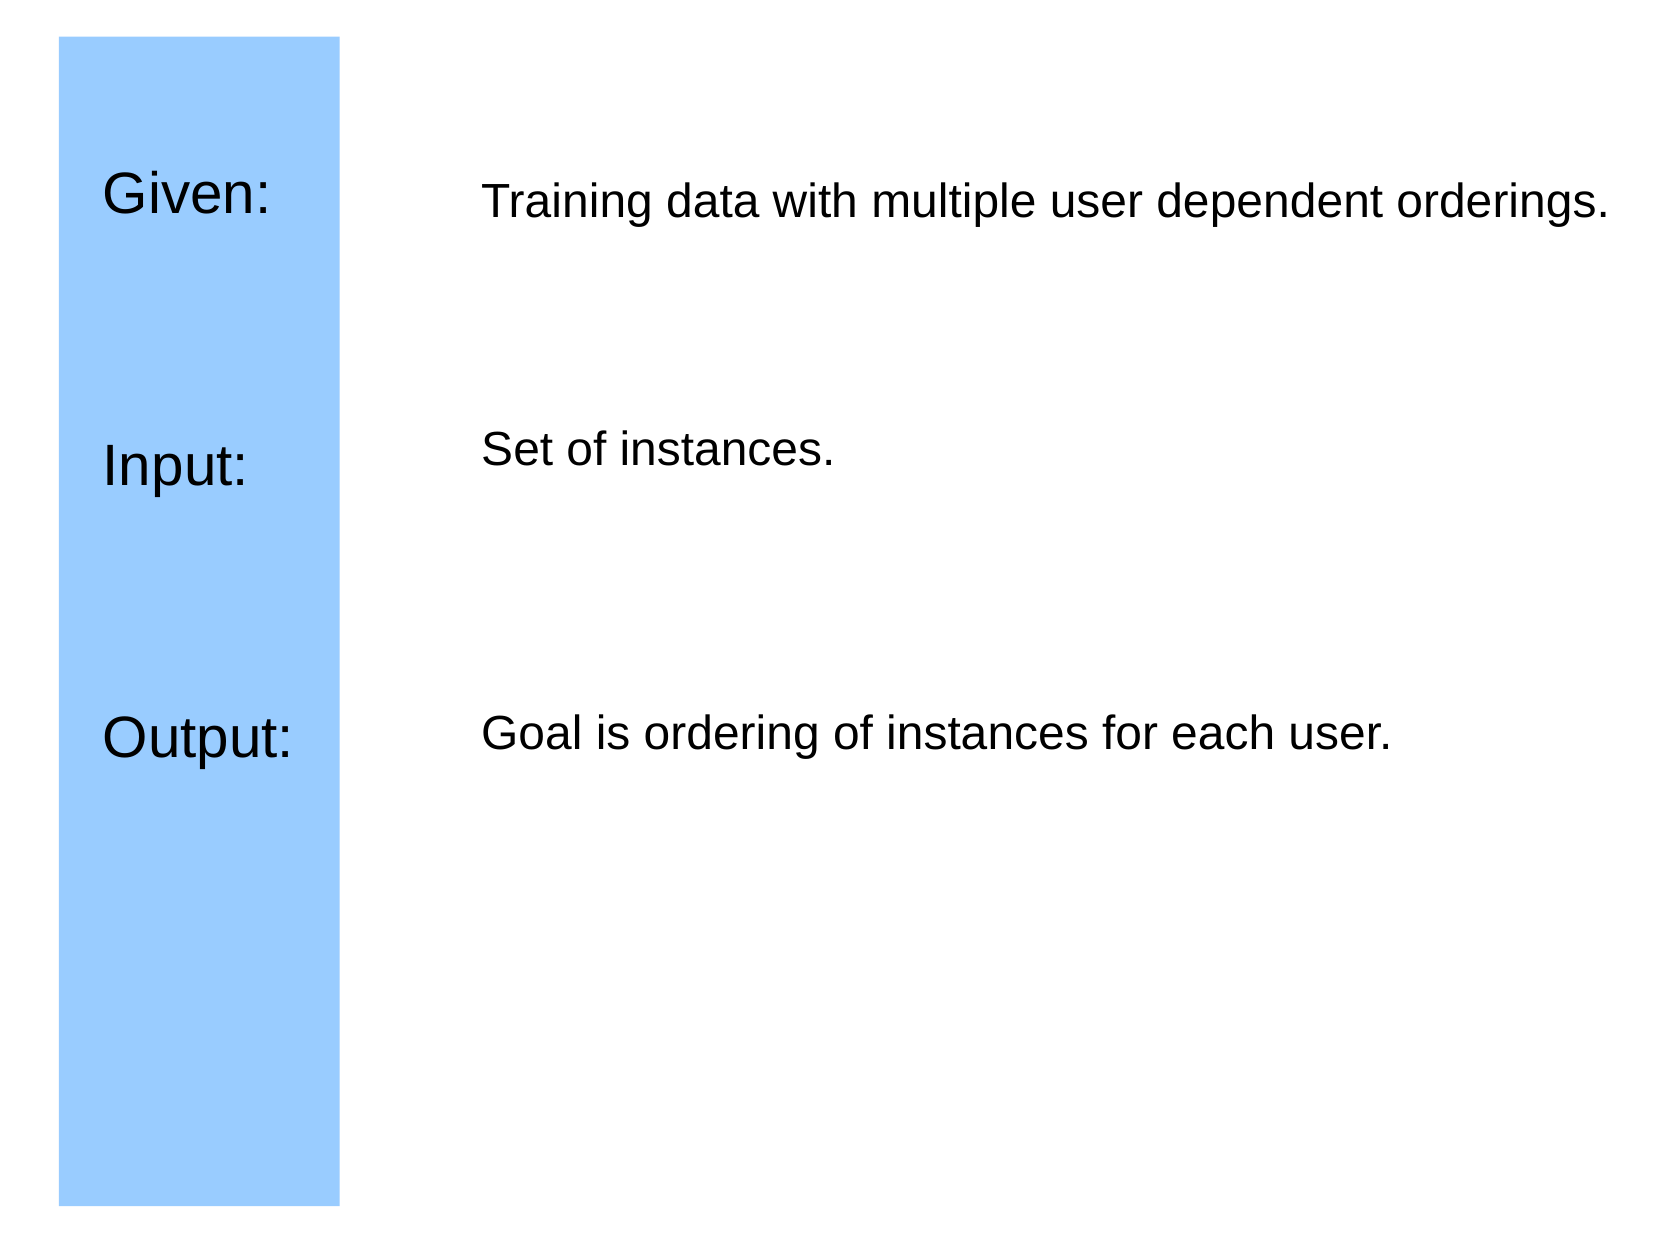

Given:
Training data with multiple user dependent orderings.
Set of instances.
Input:
Output:
Goal is ordering of instances for each user.